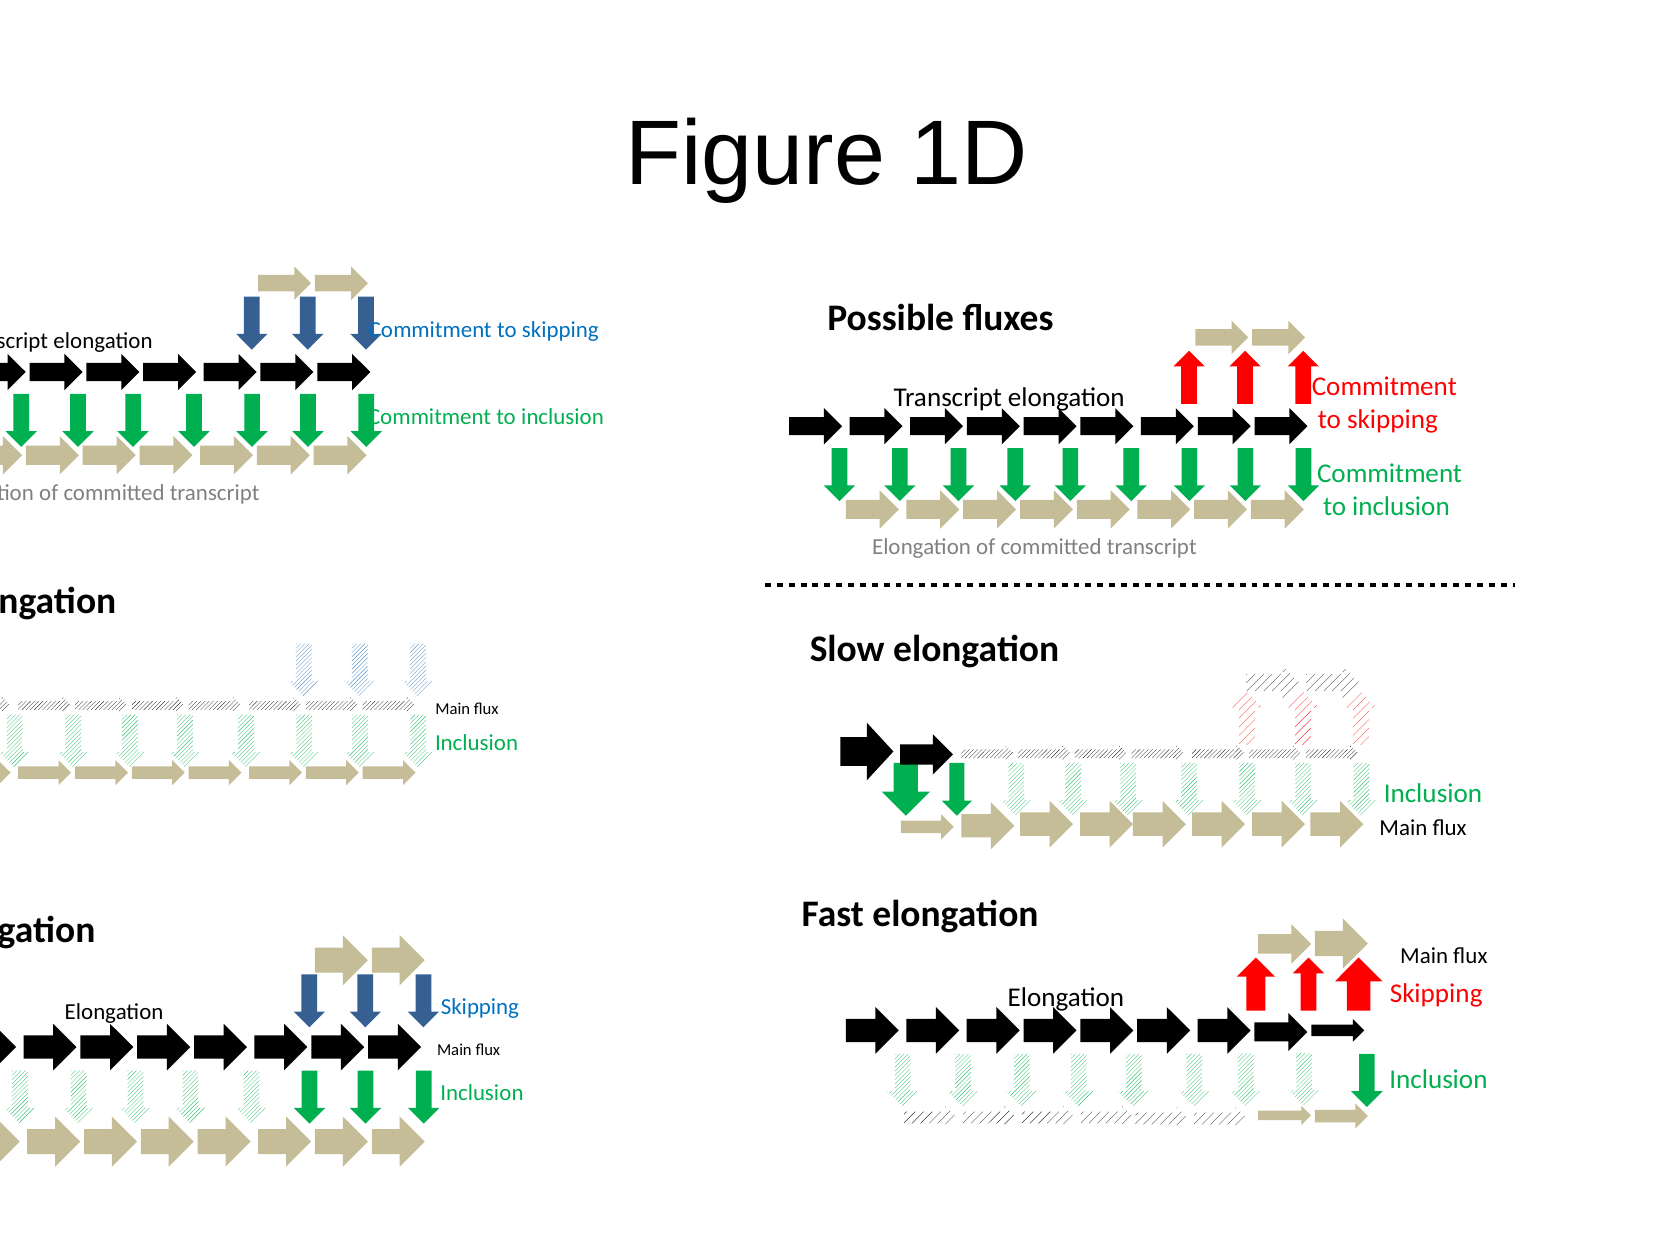

# Figure 1D
Possible fluxes
Commitment to skipping
Transcript elongation
Commitment
 to skipping
Transcript elongation
Commitment to inclusion
Commitment
 to inclusion
Elongation of committed transcript
Elongation of committed transcript
Slow elongation
Slow elongation
Main flux
Inclusion
Inclusion
Main flux
Fast elongation
Fast elongation
Main flux
Skipping
Elongation
Skipping
Elongation
Main flux
Inclusion
Inclusion